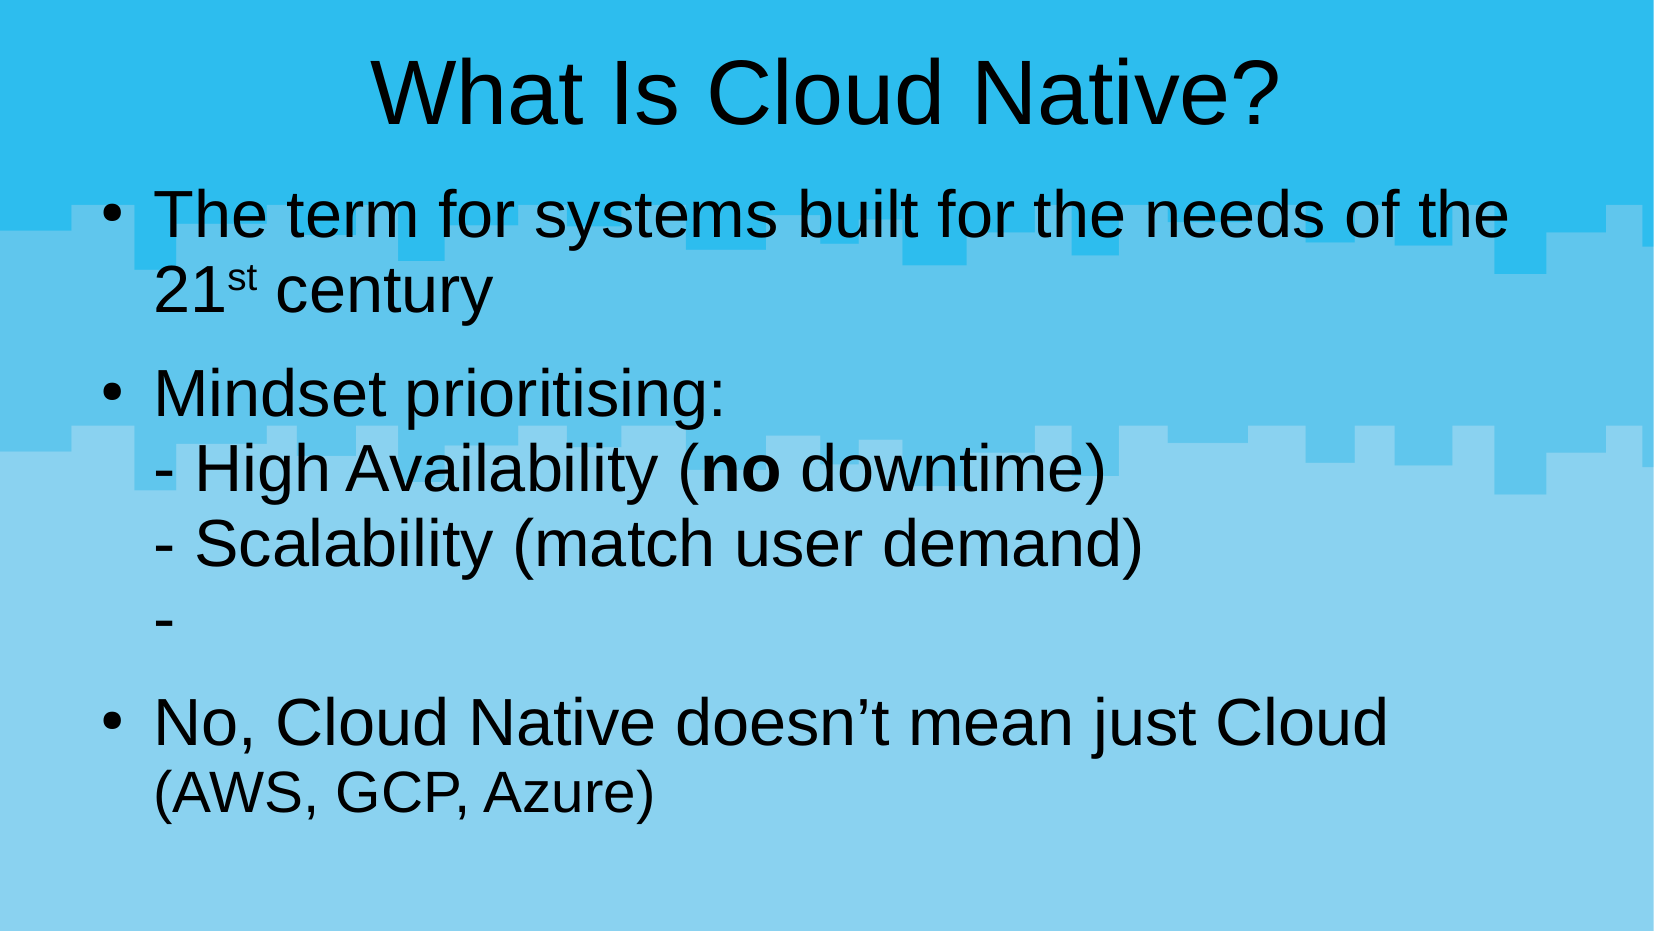

# What Is Cloud Native?
The term for systems built for the needs of the 21st century
Mindset prioritising:
- High Availability (no downtime)
- Scalability (match user demand)
-
No, Cloud Native doesn’t mean just Cloud
(AWS, GCP, Azure)